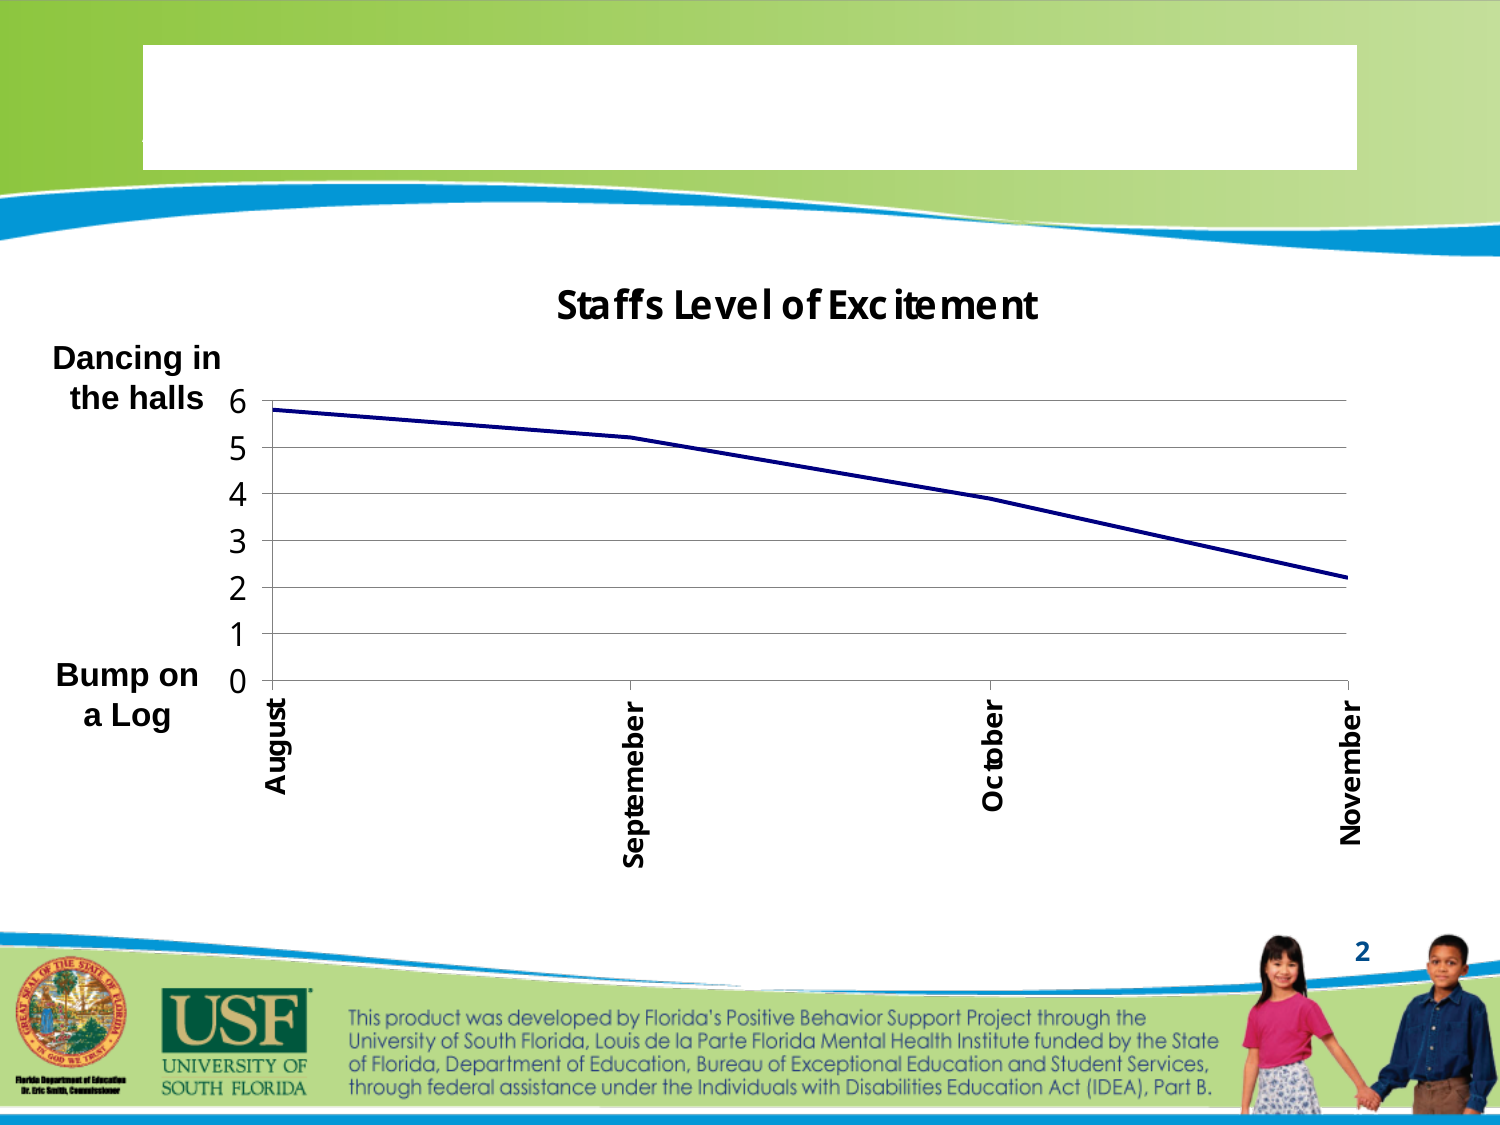

# Are you experiencing this?
Dancing in the halls
Bump on a Log